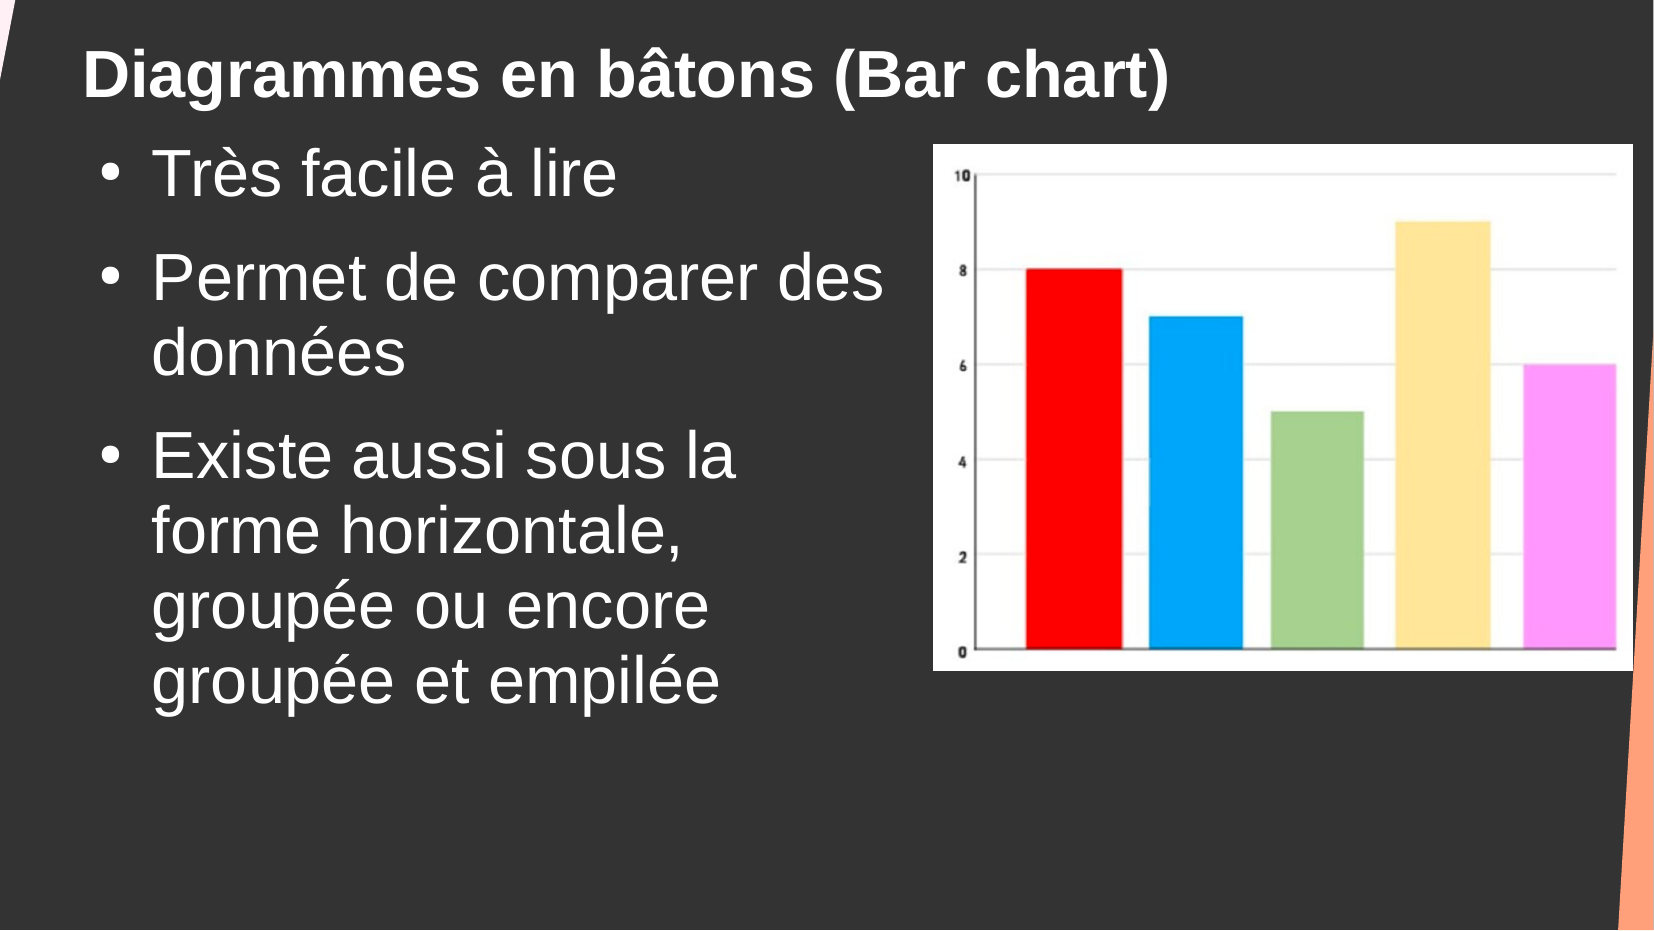

# Diagrammes en bâtons (Bar chart)
Très facile à lire
Permet de comparer des données
Existe aussi sous la forme horizontale, groupée ou encore groupée et empilée